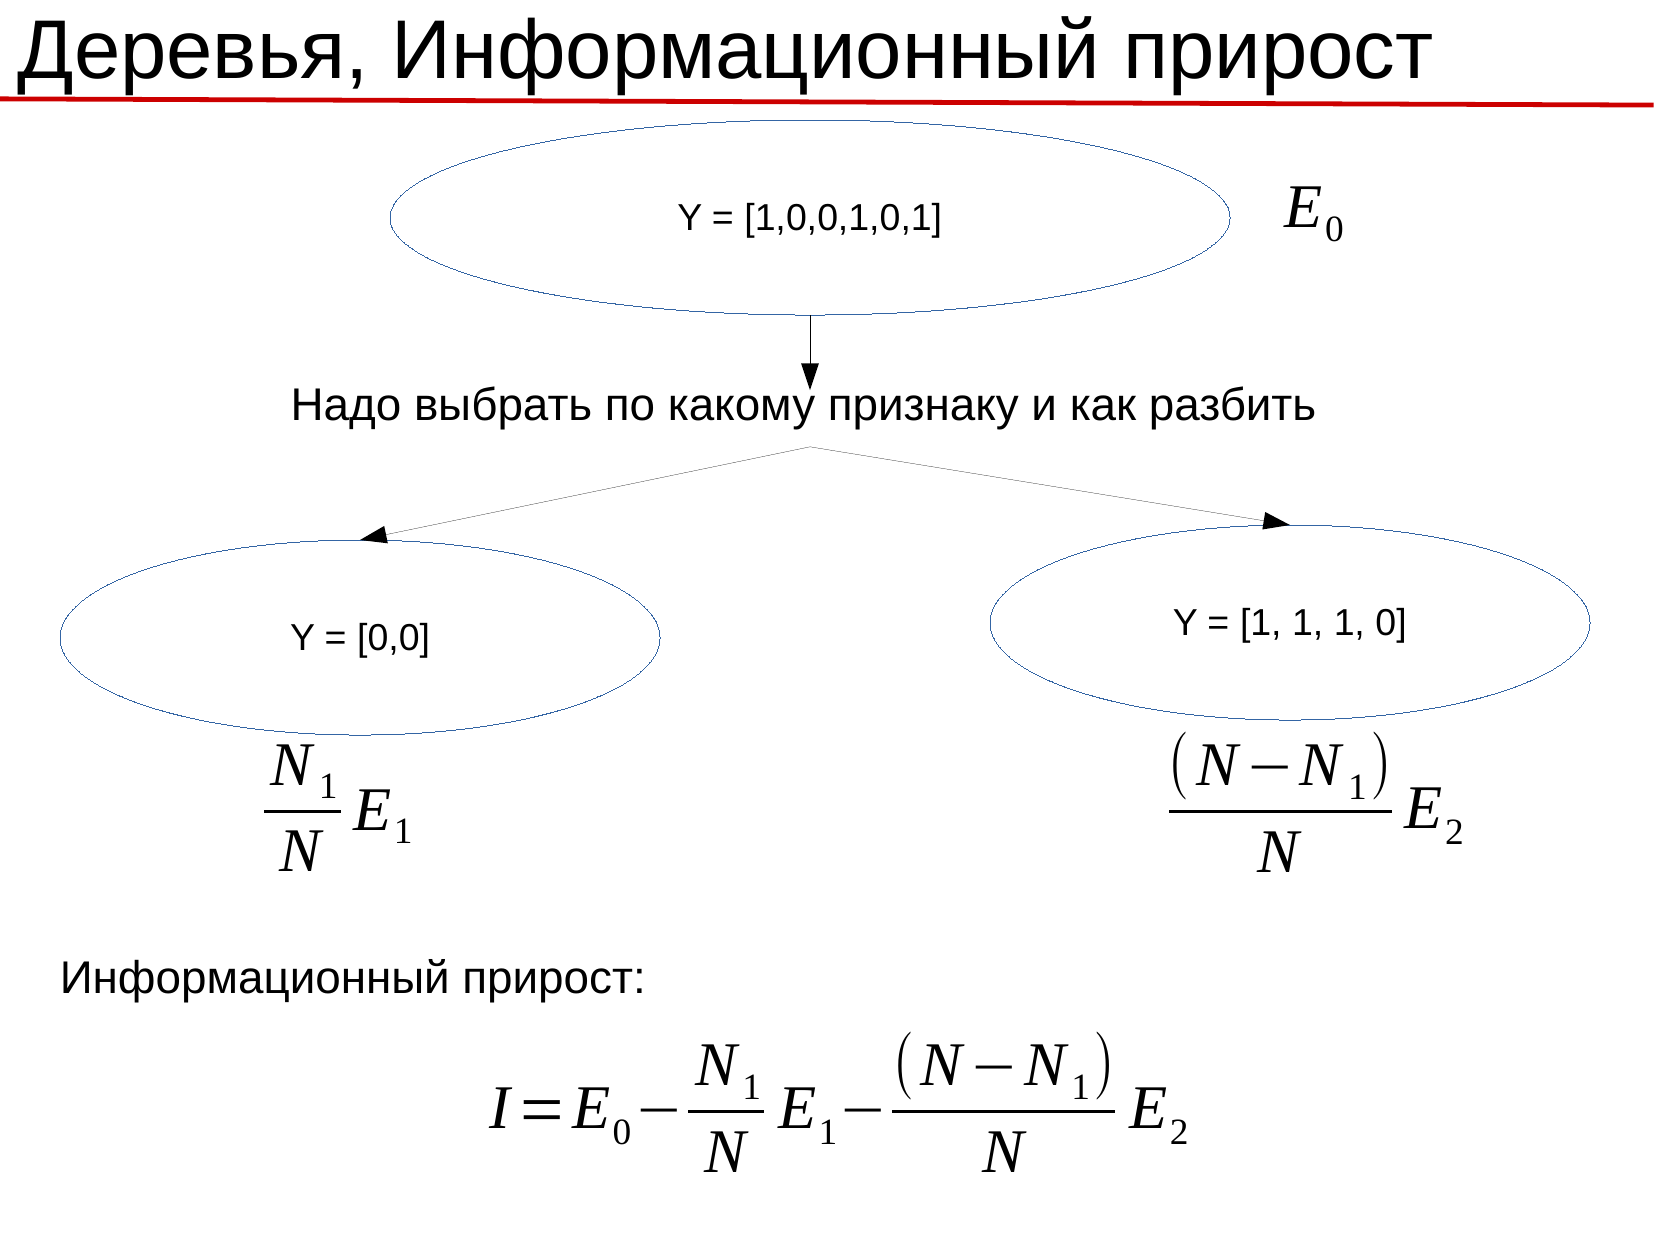

# Деревья, Информационный прирост
Y = [1,0,0,1,0,1]
Надо выбрать по какому признаку и как разбить
Y = [1, 1, 1, 0]
Y = [0,0]
Информационный прирост: